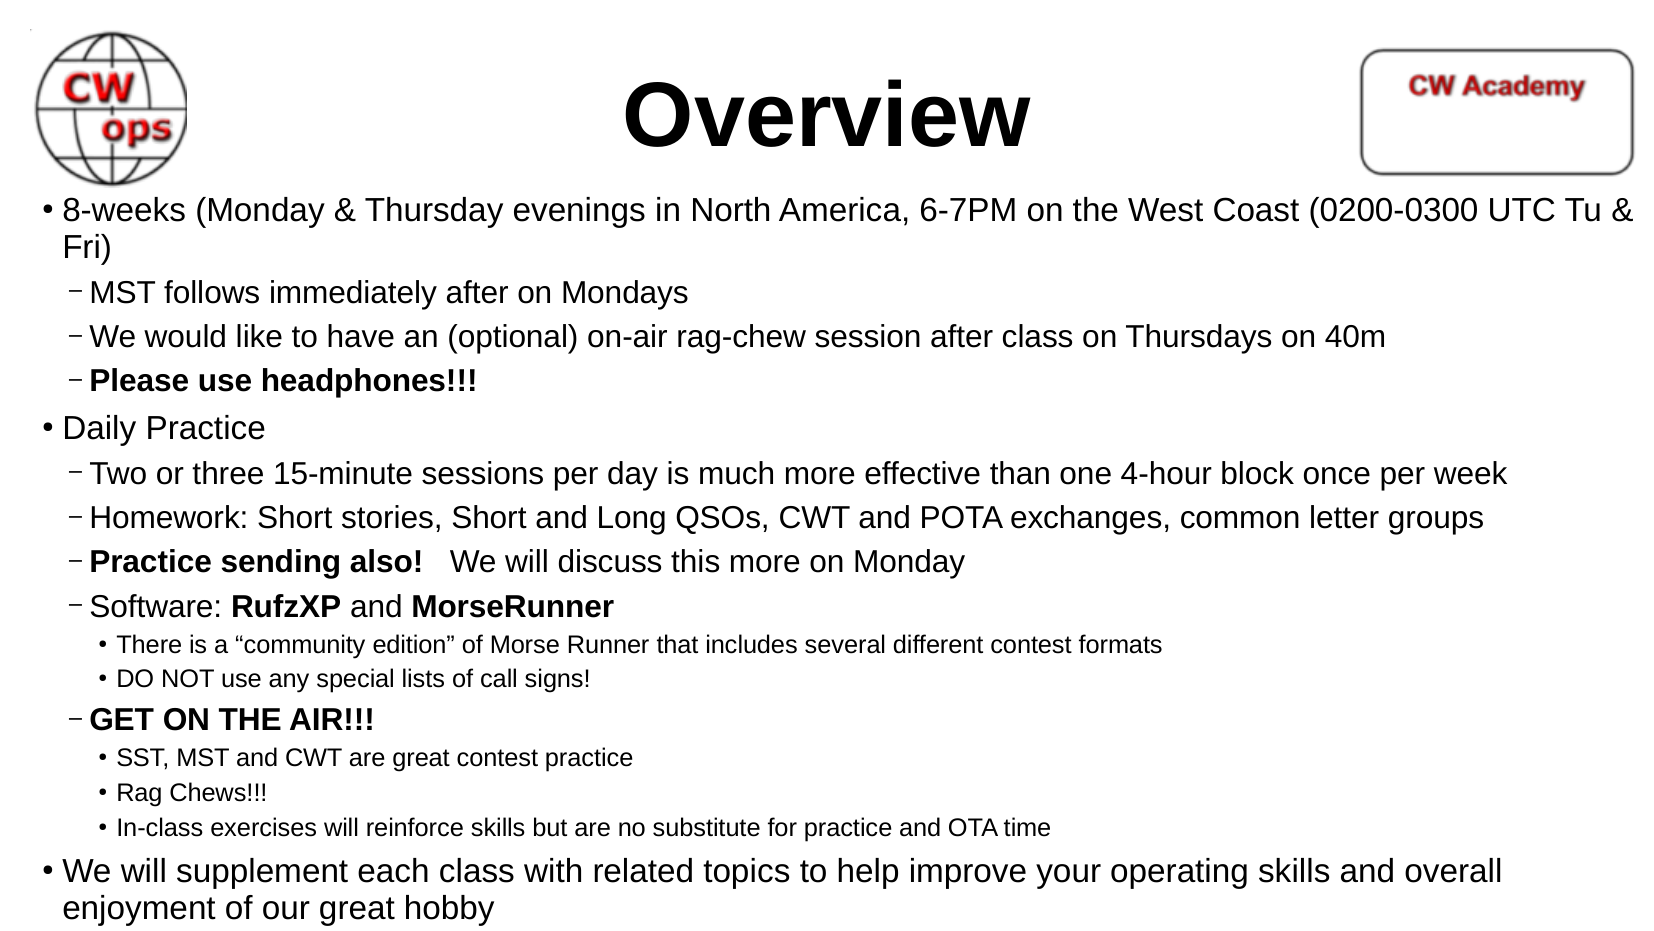

# Overview
8-weeks (Monday & Thursday evenings in North America, 6-7PM on the West Coast (0200-0300 UTC Tu & Fri)
MST follows immediately after on Mondays
We would like to have an (optional) on-air rag-chew session after class on Thursdays on 40m
Please use headphones!!!
Daily Practice
Two or three 15-minute sessions per day is much more effective than one 4-hour block once per week
Homework: Short stories, Short and Long QSOs, CWT and POTA exchanges, common letter groups
Practice sending also! We will discuss this more on Monday
Software: RufzXP and MorseRunner
There is a “community edition” of Morse Runner that includes several different contest formats
DO NOT use any special lists of call signs!
GET ON THE AIR!!!
SST, MST and CWT are great contest practice
Rag Chews!!!
In-class exercises will reinforce skills but are no substitute for practice and OTA time
We will supplement each class with related topics to help improve your operating skills and overall enjoyment of our great hobby